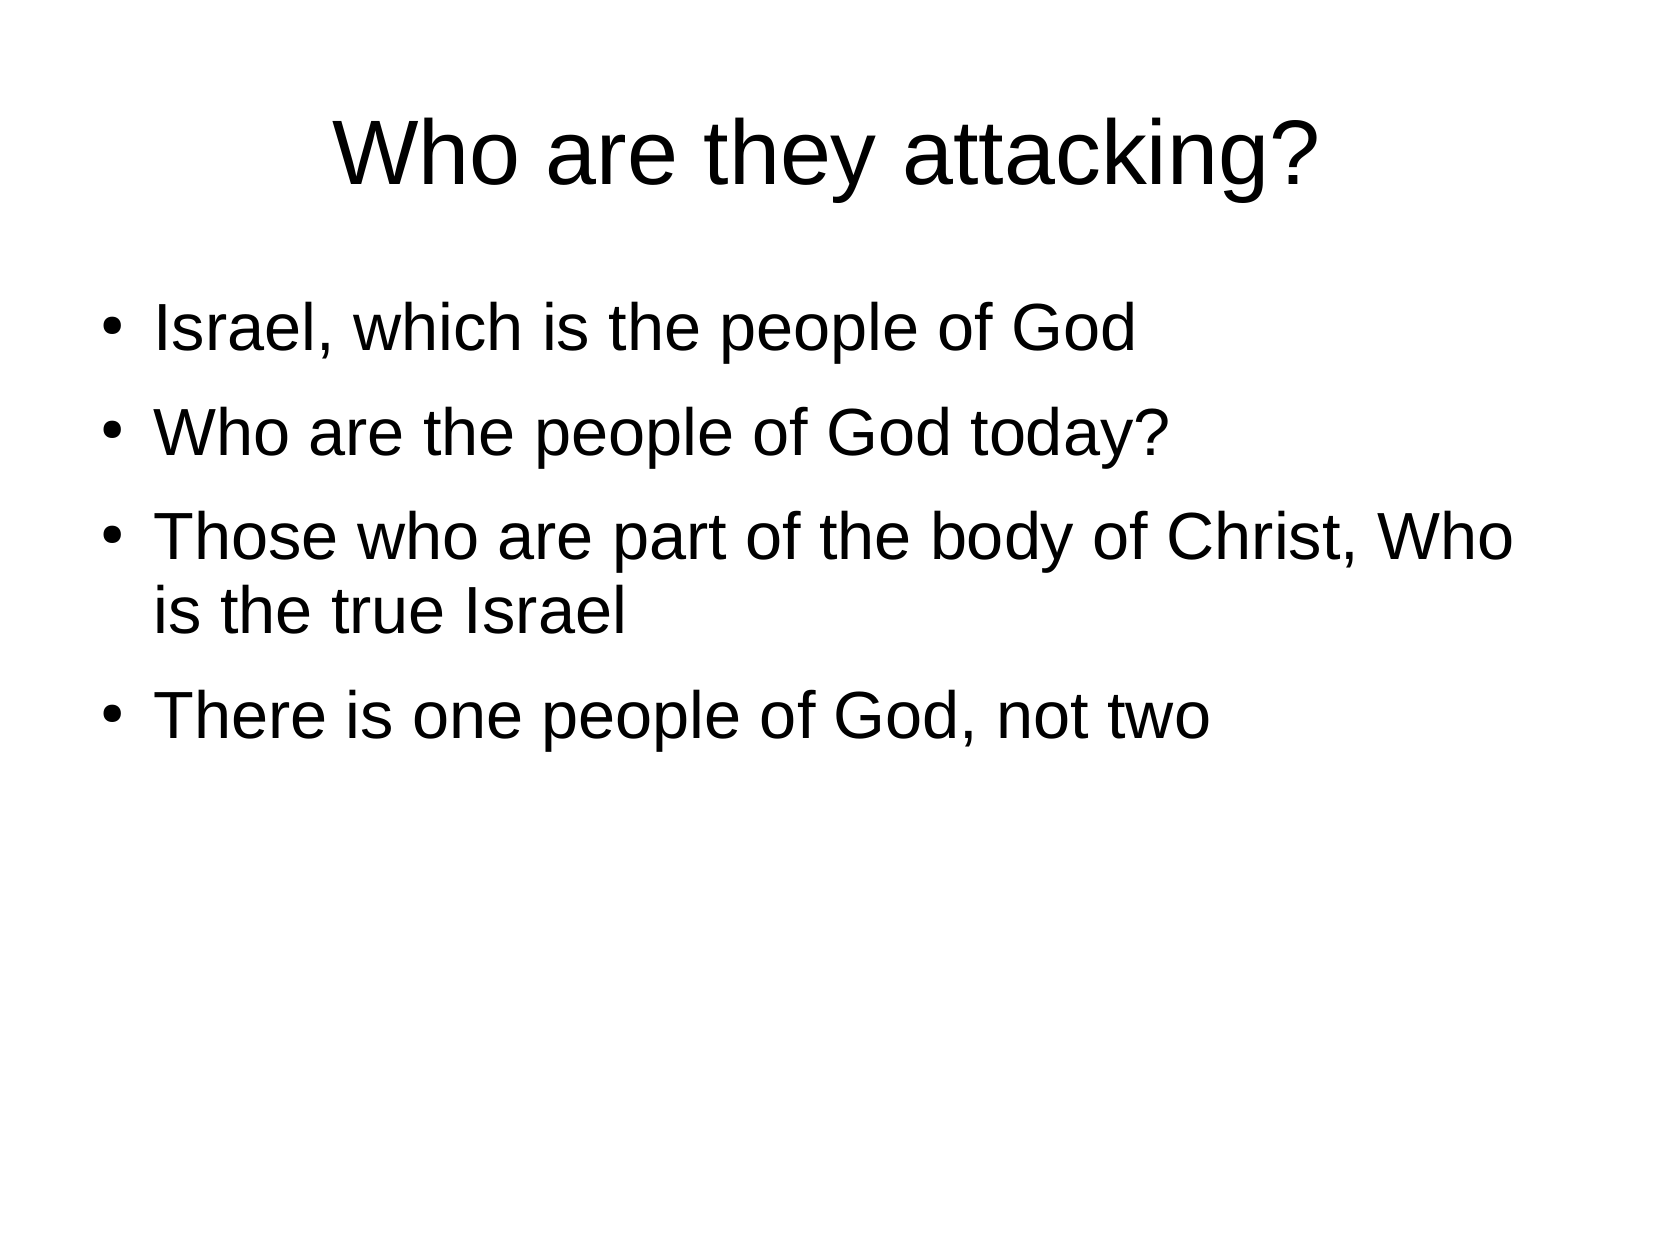

# Who are they attacking?
Israel, which is the people of God
Who are the people of God today?
Those who are part of the body of Christ, Who is the true Israel
There is one people of God, not two